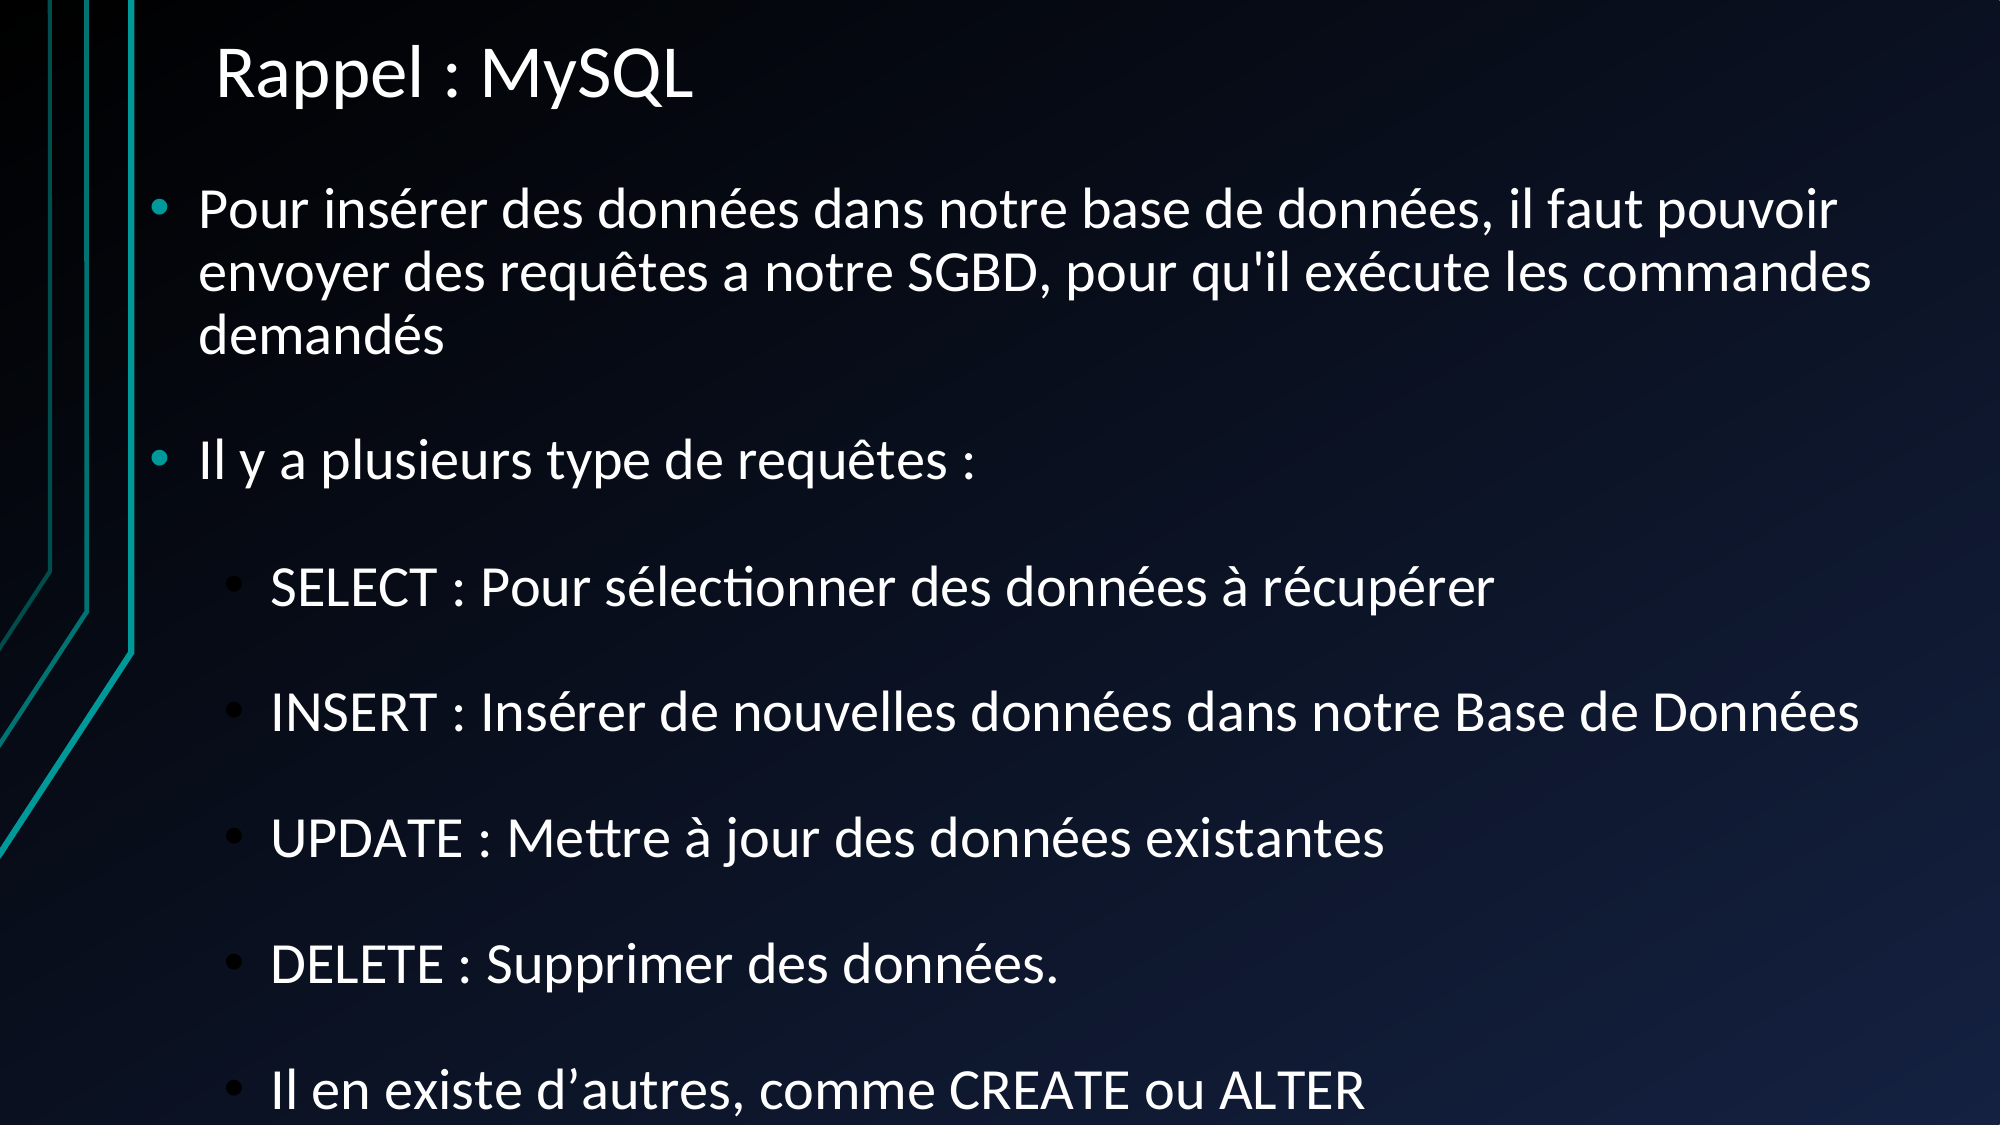

Rappel : MySQL
Pour insérer des données dans notre base de données, il faut pouvoir envoyer des requêtes a notre SGBD, pour qu'il exécute les commandes demandés
Il y a plusieurs type de requêtes :
SELECT : Pour sélectionner des données à récupérer
INSERT : Insérer de nouvelles données dans notre Base de Données
UPDATE : Mettre à jour des données existantes
DELETE : Supprimer des données.
Il en existe d’autres, comme CREATE ou ALTER